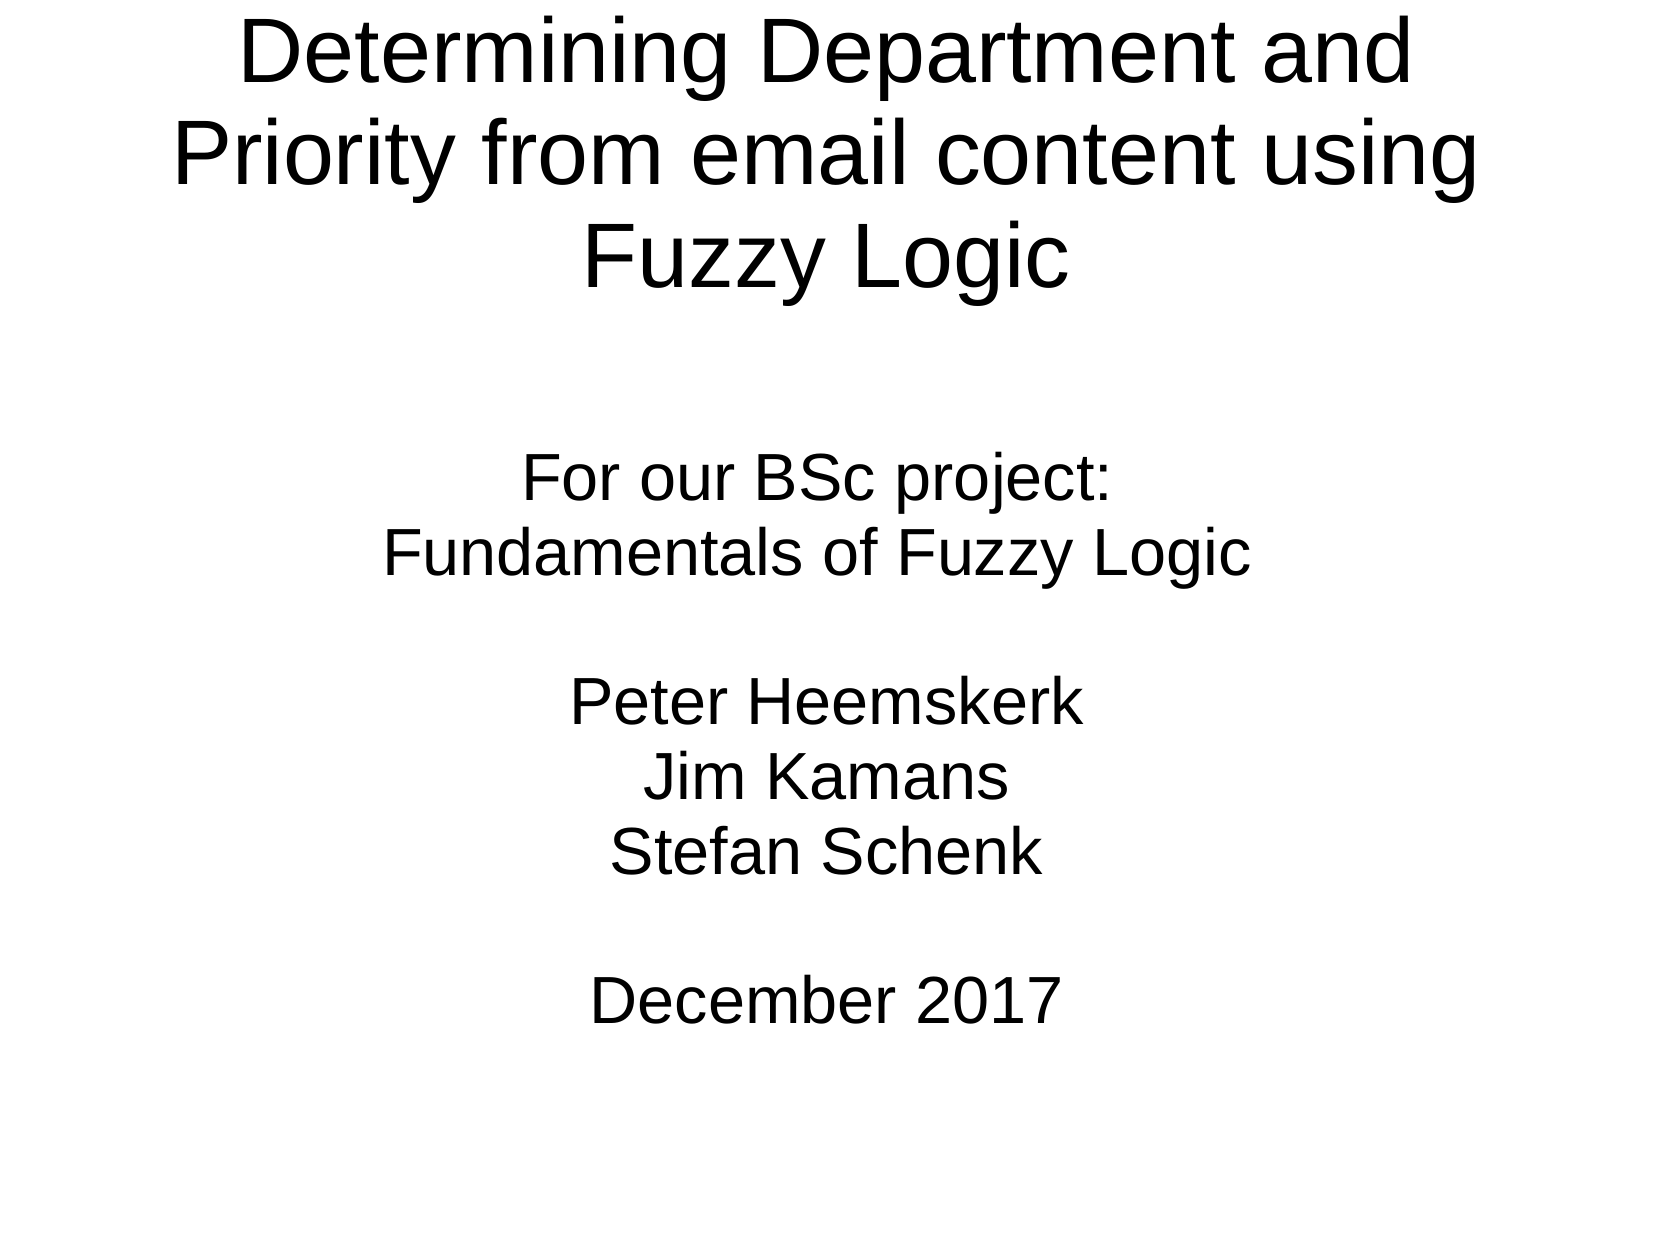

# Determining Department and Priority from email content using Fuzzy Logic
For our BSc project:
Fundamentals of Fuzzy Logic
Peter Heemskerk
Jim Kamans
Stefan Schenk
December 2017